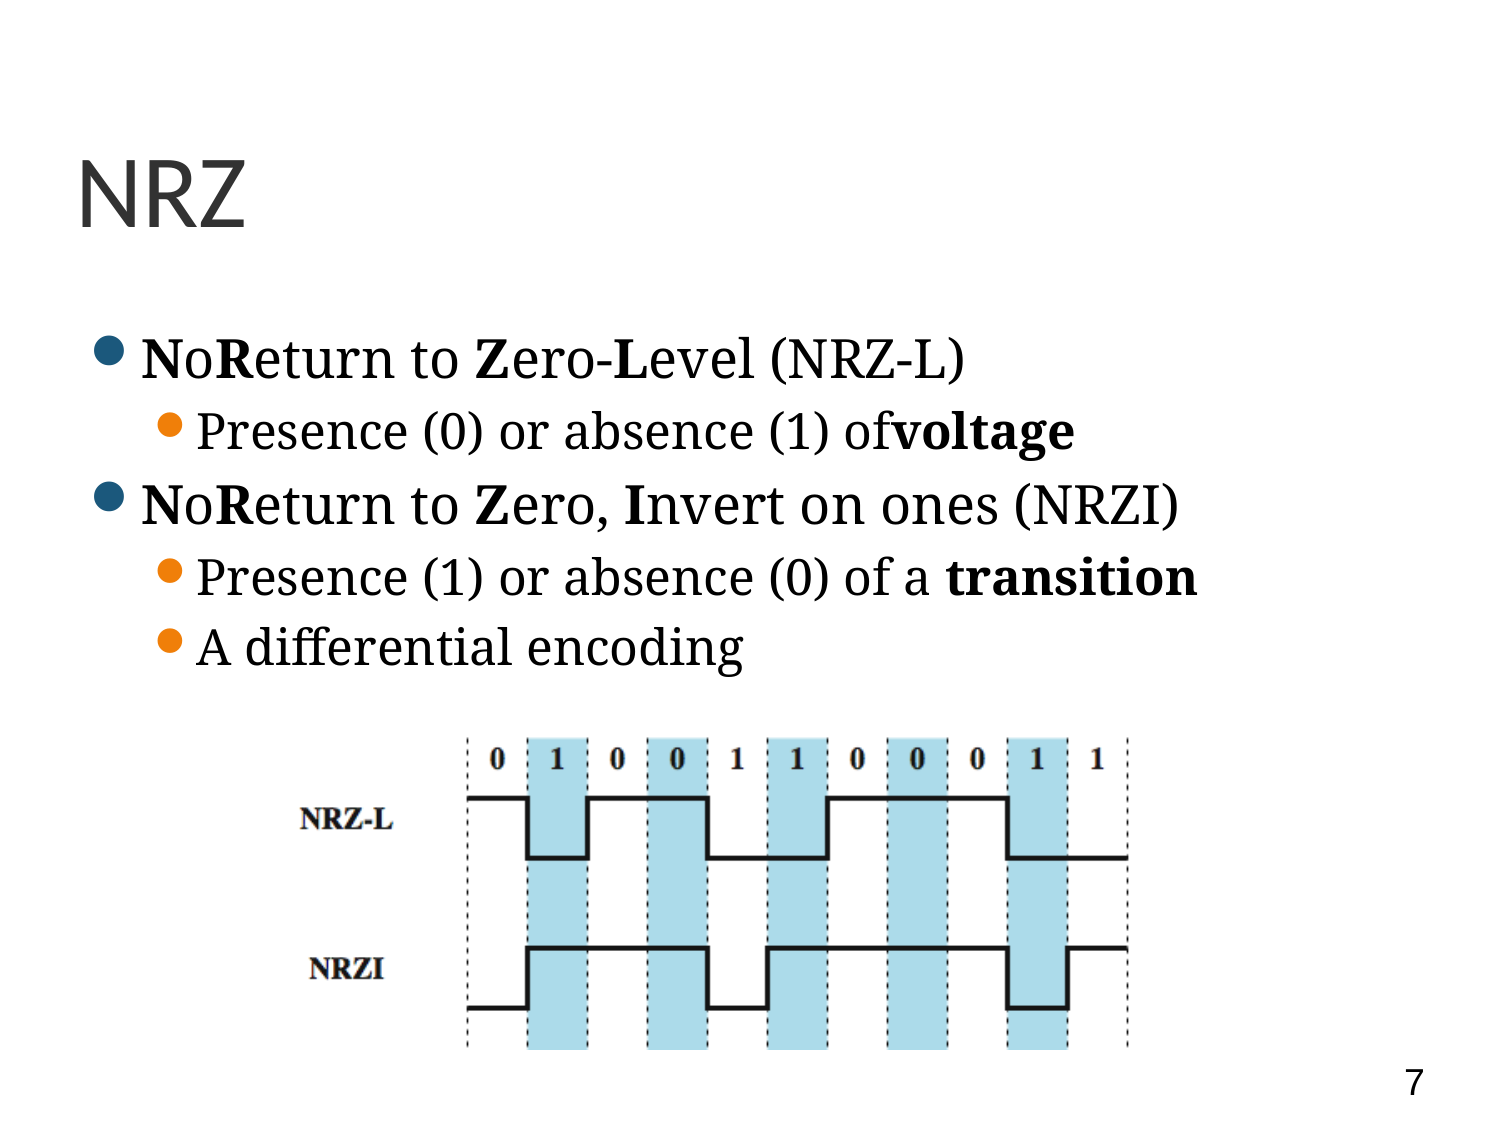

# NRZ
NoReturn to Zero-Level (NRZ-L)
Presence (0) or absence (1) ofvoltage
NoReturn to Zero, Invert on ones (NRZI)
Presence (1) or absence (0) of a transition
A differential encoding